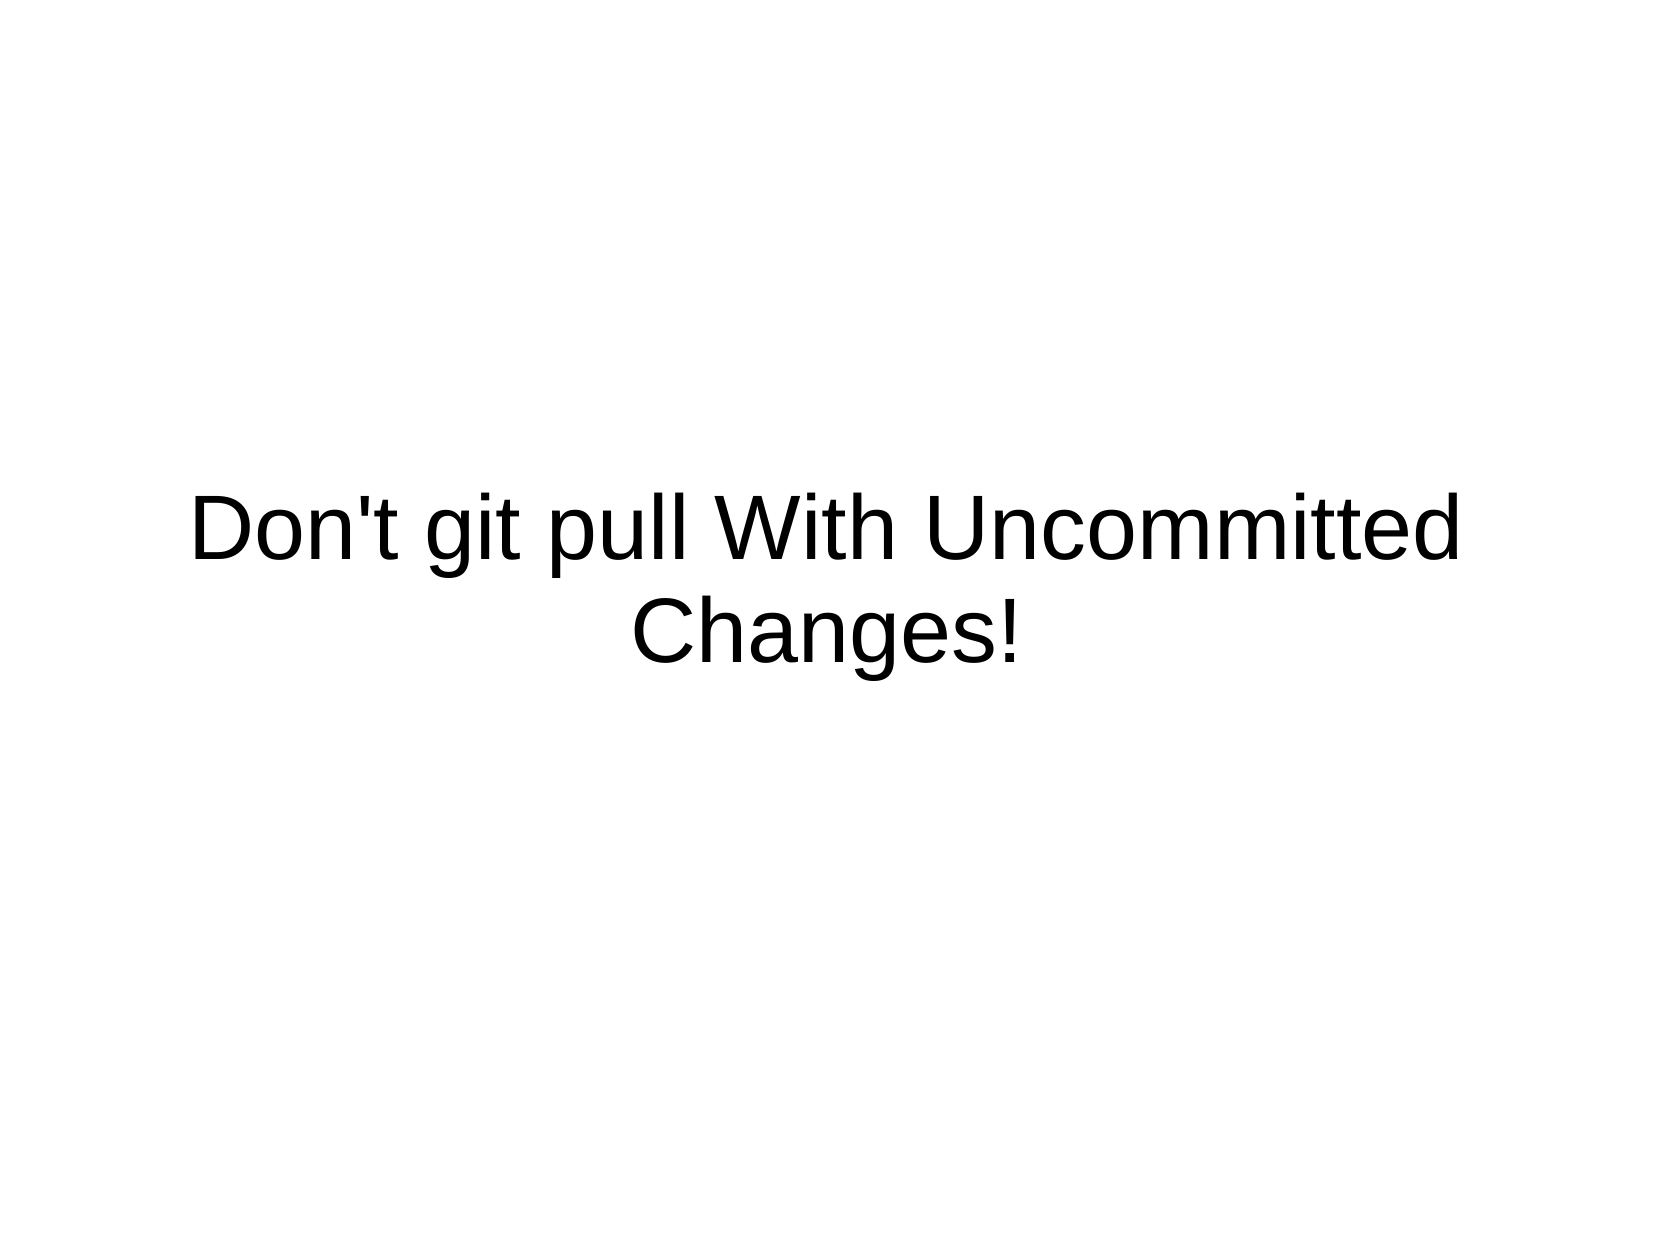

# Don't git pull With Uncommitted Changes!